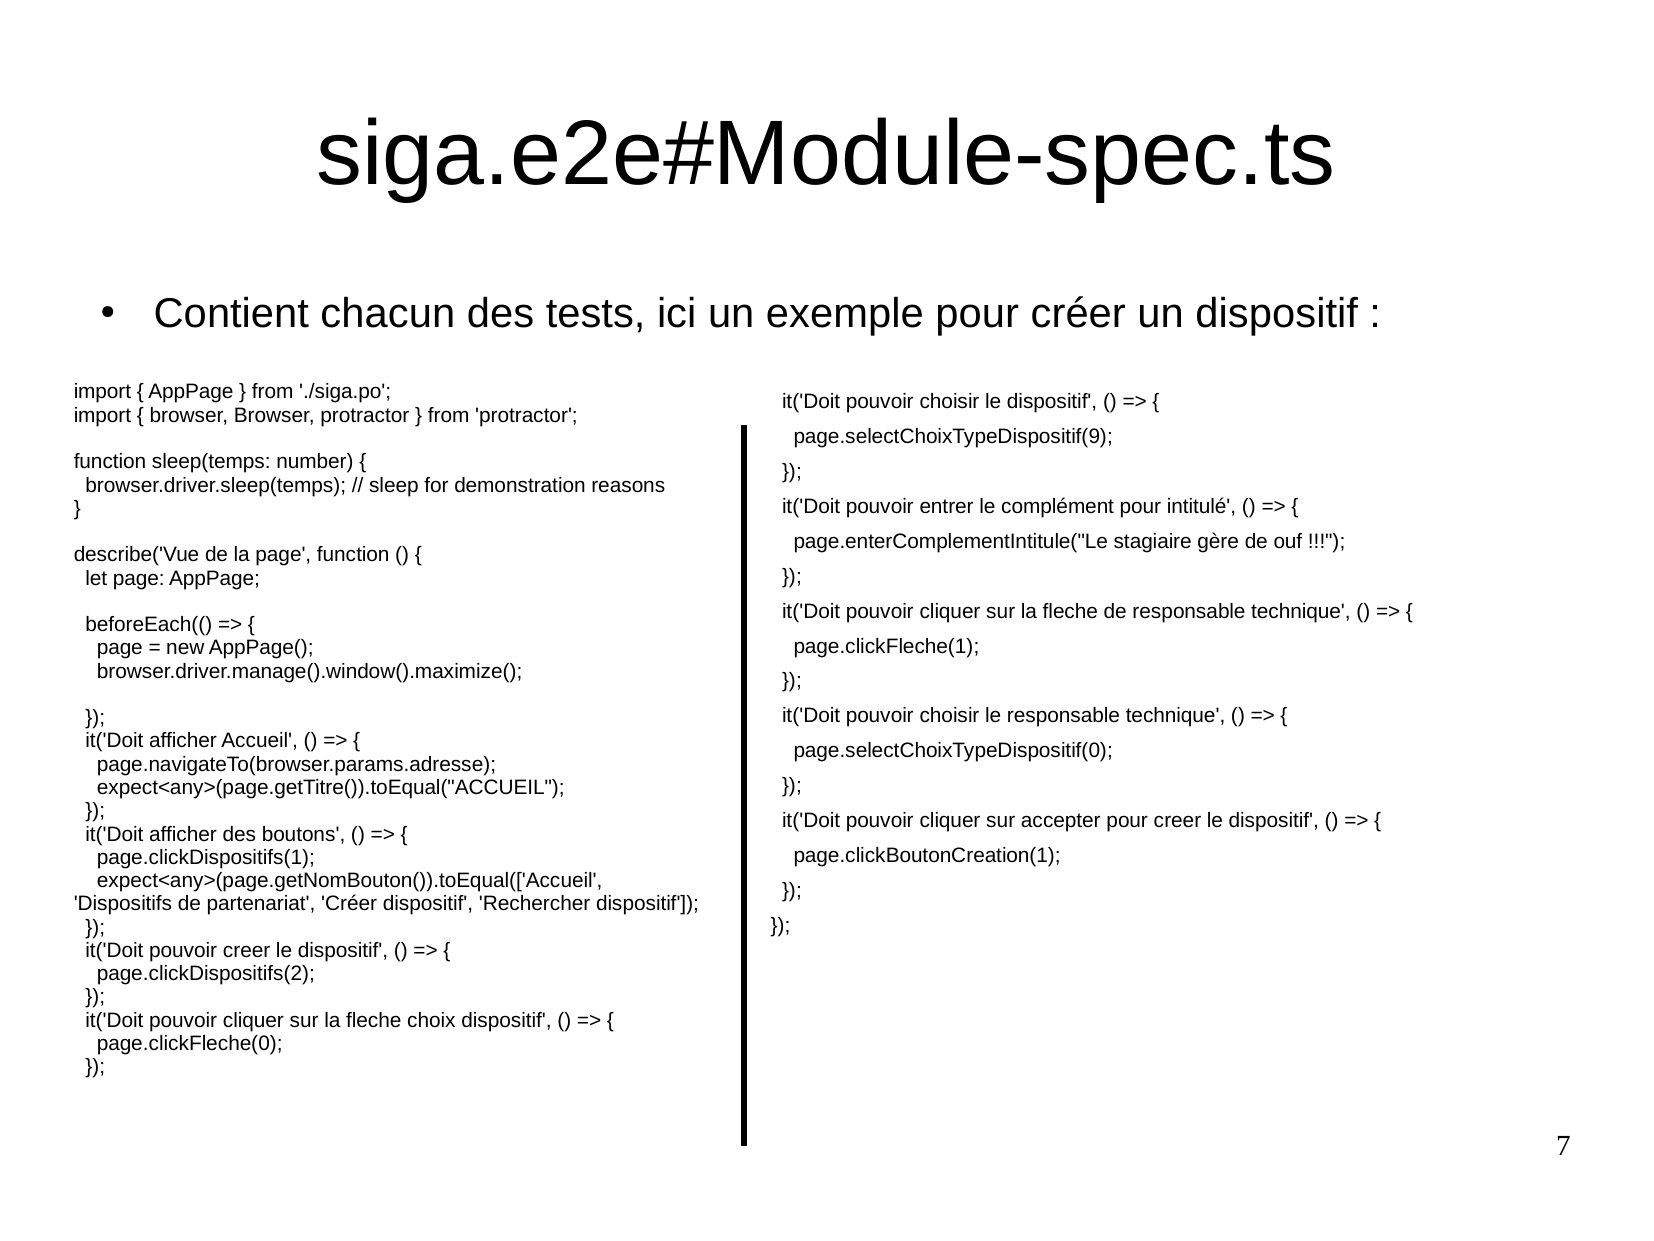

# siga.e2e#Module-spec.ts
Contient chacun des tests, ici un exemple pour créer un dispositif :
 it('Doit pouvoir choisir le dispositif', () => {
 page.selectChoixTypeDispositif(9);
 });
 it('Doit pouvoir entrer le complément pour intitulé', () => {
 page.enterComplementIntitule("Le stagiaire gère de ouf !!!");
 });
 it('Doit pouvoir cliquer sur la fleche de responsable technique', () => {
 page.clickFleche(1);
 });
 it('Doit pouvoir choisir le responsable technique', () => {
 page.selectChoixTypeDispositif(0);
 });
 it('Doit pouvoir cliquer sur accepter pour creer le dispositif', () => {
 page.clickBoutonCreation(1);
 });
});
import { AppPage } from './siga.po';
import { browser, Browser, protractor } from 'protractor';
function sleep(temps: number) {
 browser.driver.sleep(temps); // sleep for demonstration reasons
}
describe('Vue de la page', function () {
 let page: AppPage;
 beforeEach(() => {
 page = new AppPage();
 browser.driver.manage().window().maximize();
 });
 it('Doit afficher Accueil', () => {
 page.navigateTo(browser.params.adresse);
 expect<any>(page.getTitre()).toEqual("ACCUEIL");
 });
 it('Doit afficher des boutons', () => {
 page.clickDispositifs(1);
 expect<any>(page.getNomBouton()).toEqual(['Accueil', 'Dispositifs de partenariat', 'Créer dispositif', 'Rechercher dispositif']);
 });
 it('Doit pouvoir creer le dispositif', () => {
 page.clickDispositifs(2);
 });
 it('Doit pouvoir cliquer sur la fleche choix dispositif', () => {
 page.clickFleche(0);
 });
7